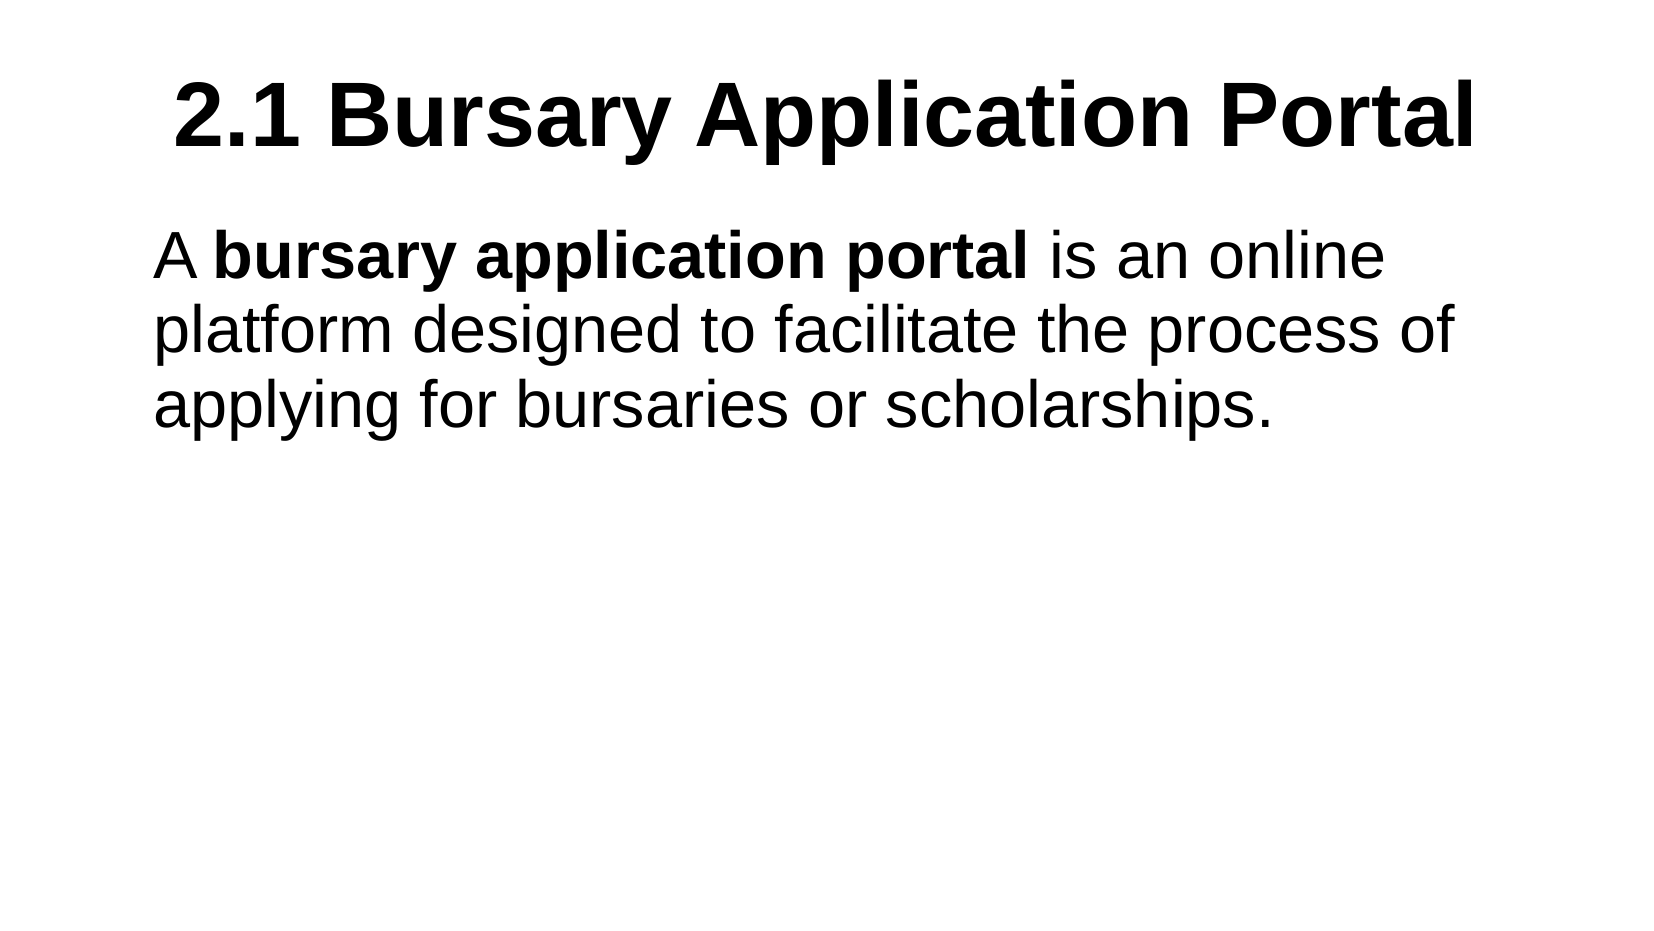

# 2.1 Bursary Application Portal
A bursary application portal is an online platform designed to facilitate the process of applying for bursaries or scholarships.